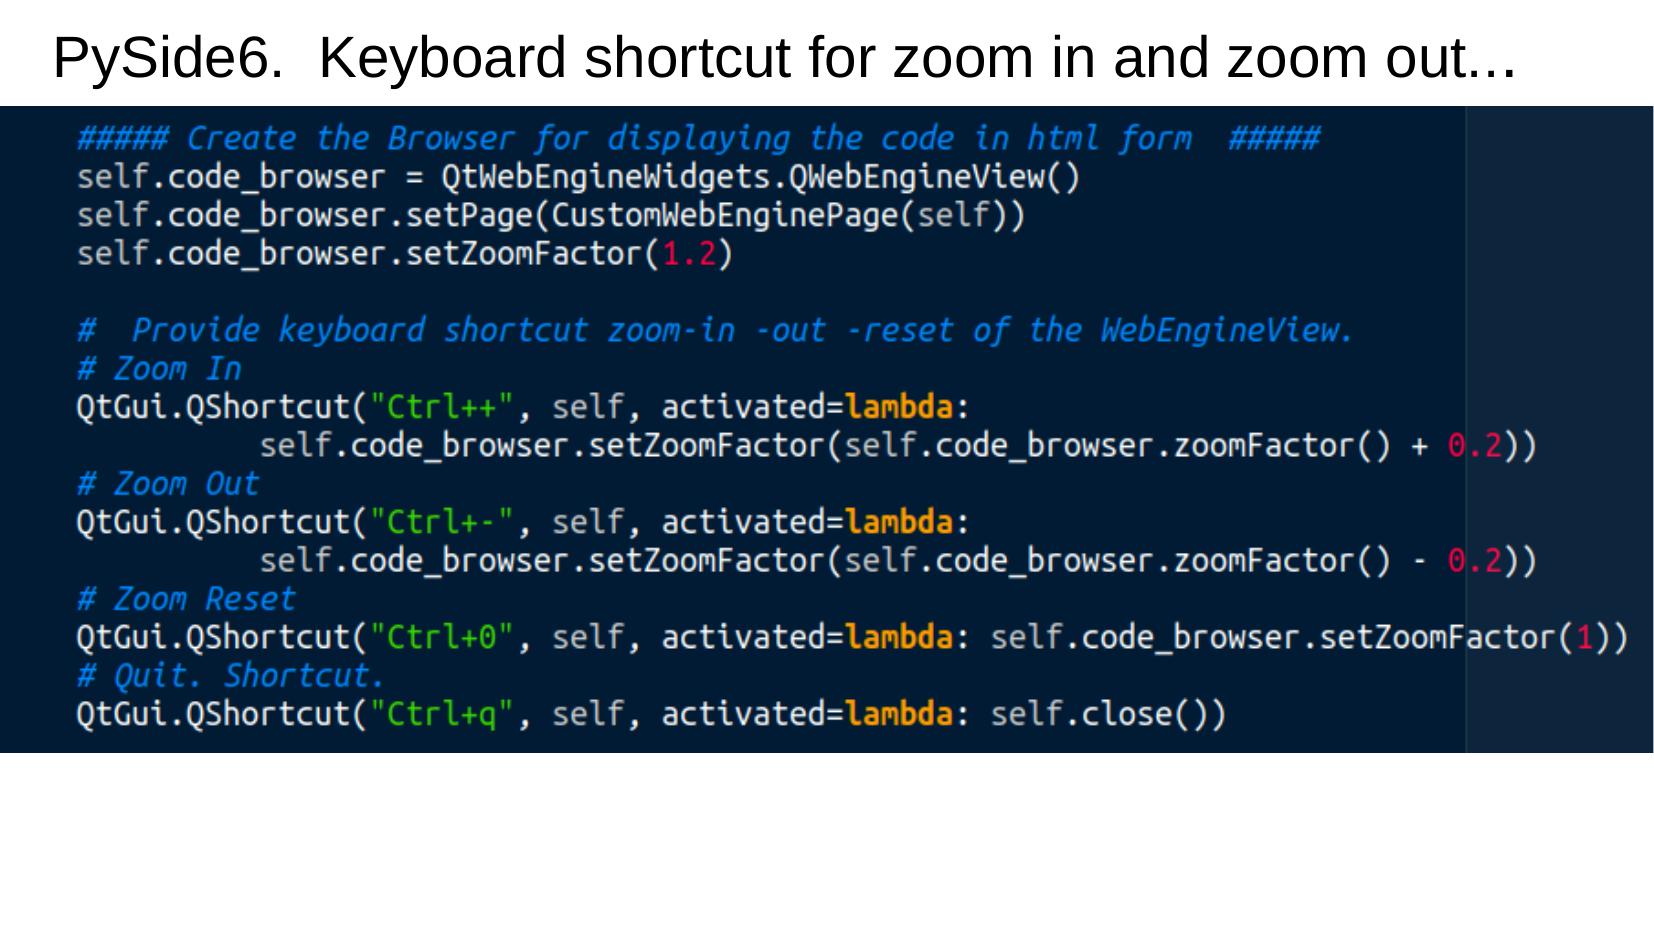

PySide6. Keyboard shortcut for zoom in and zoom out...